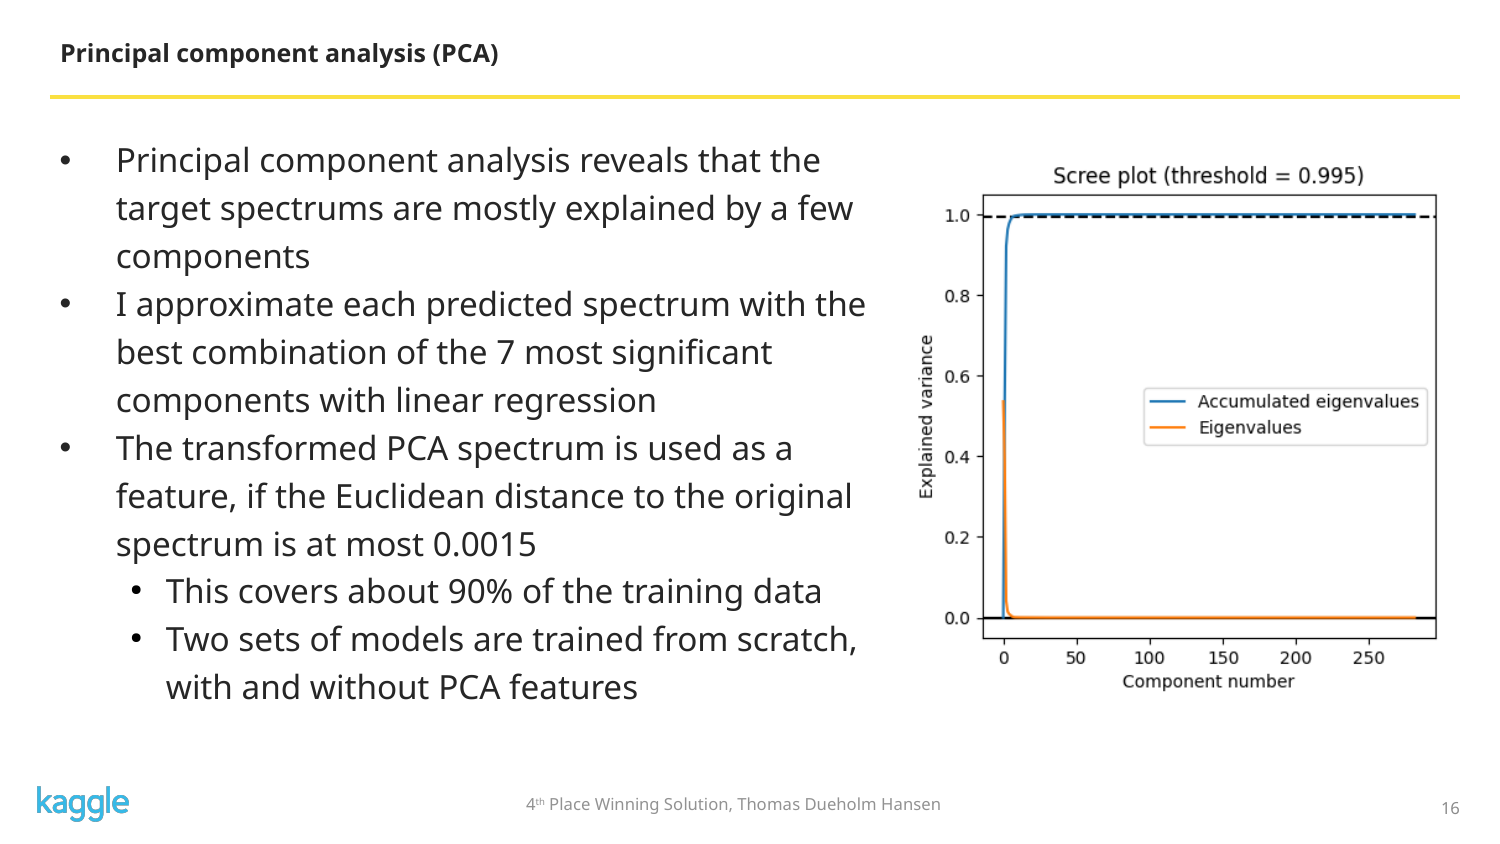

Principal component analysis (PCA)
Principal component analysis reveals that the target spectrums are mostly explained by a few components
I approximate each predicted spectrum with the best combination of the 7 most significant components with linear regression
The transformed PCA spectrum is used as a feature, if the Euclidean distance to the original spectrum is at most 0.0015
This covers about 90% of the training data
Two sets of models are trained from scratch, with and without PCA features